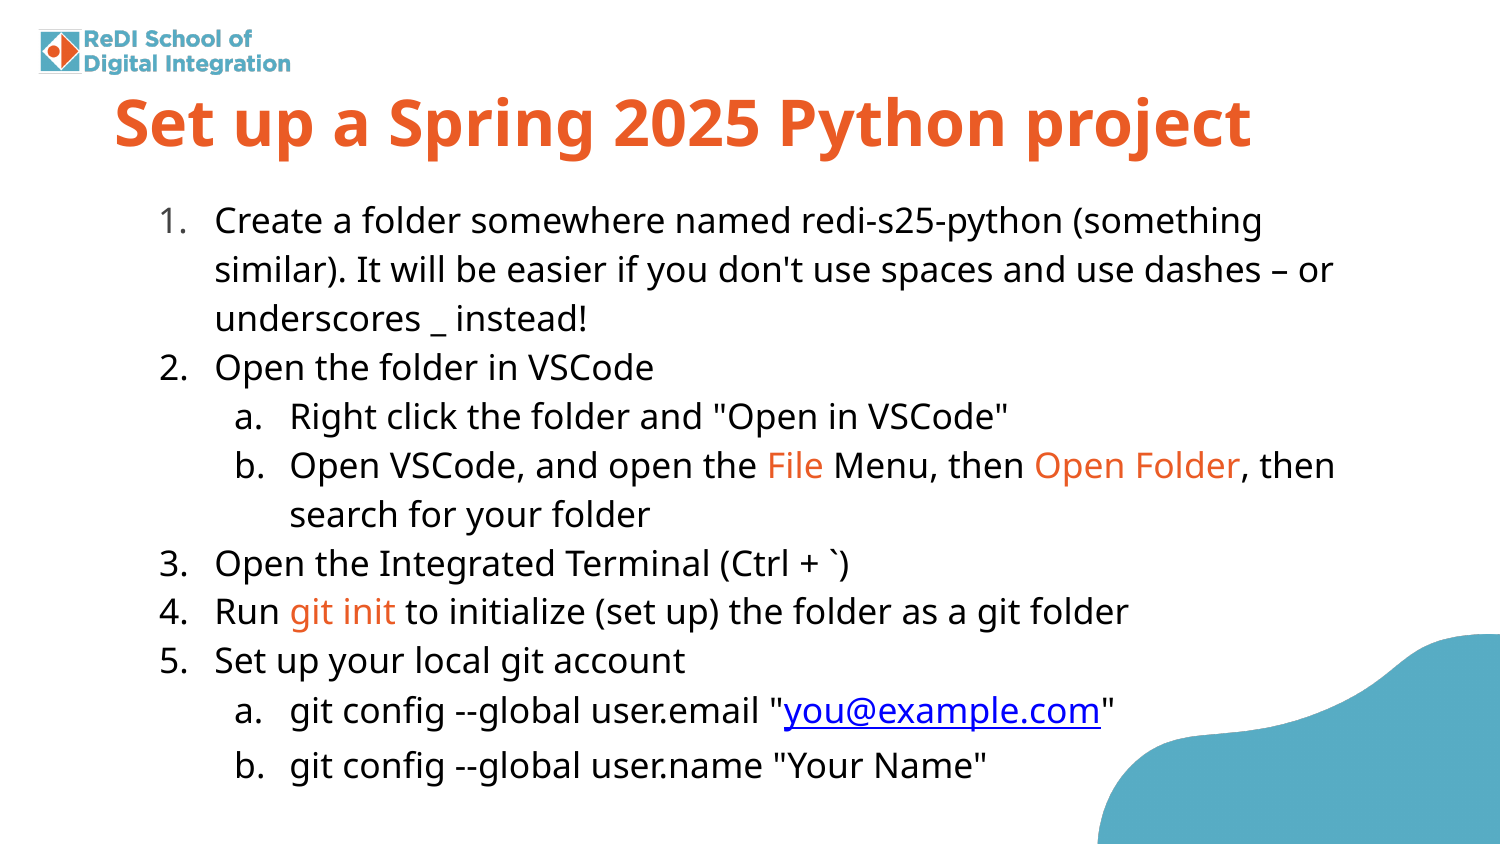

Set up a Spring 2025 Python project
Create a folder somewhere named redi-s25-python (something similar). It will be easier if you don't use spaces and use dashes – or underscores _ instead!
Open the folder in VSCode
Right click the folder and "Open in VSCode"
Open VSCode, and open the File Menu, then Open Folder, then search for your folder
Open the Integrated Terminal (Ctrl + `)
Run git init to initialize (set up) the folder as a git folder
Set up your local git account
git config --global user.email "you@example.com"
git config --global user.name "Your Name"